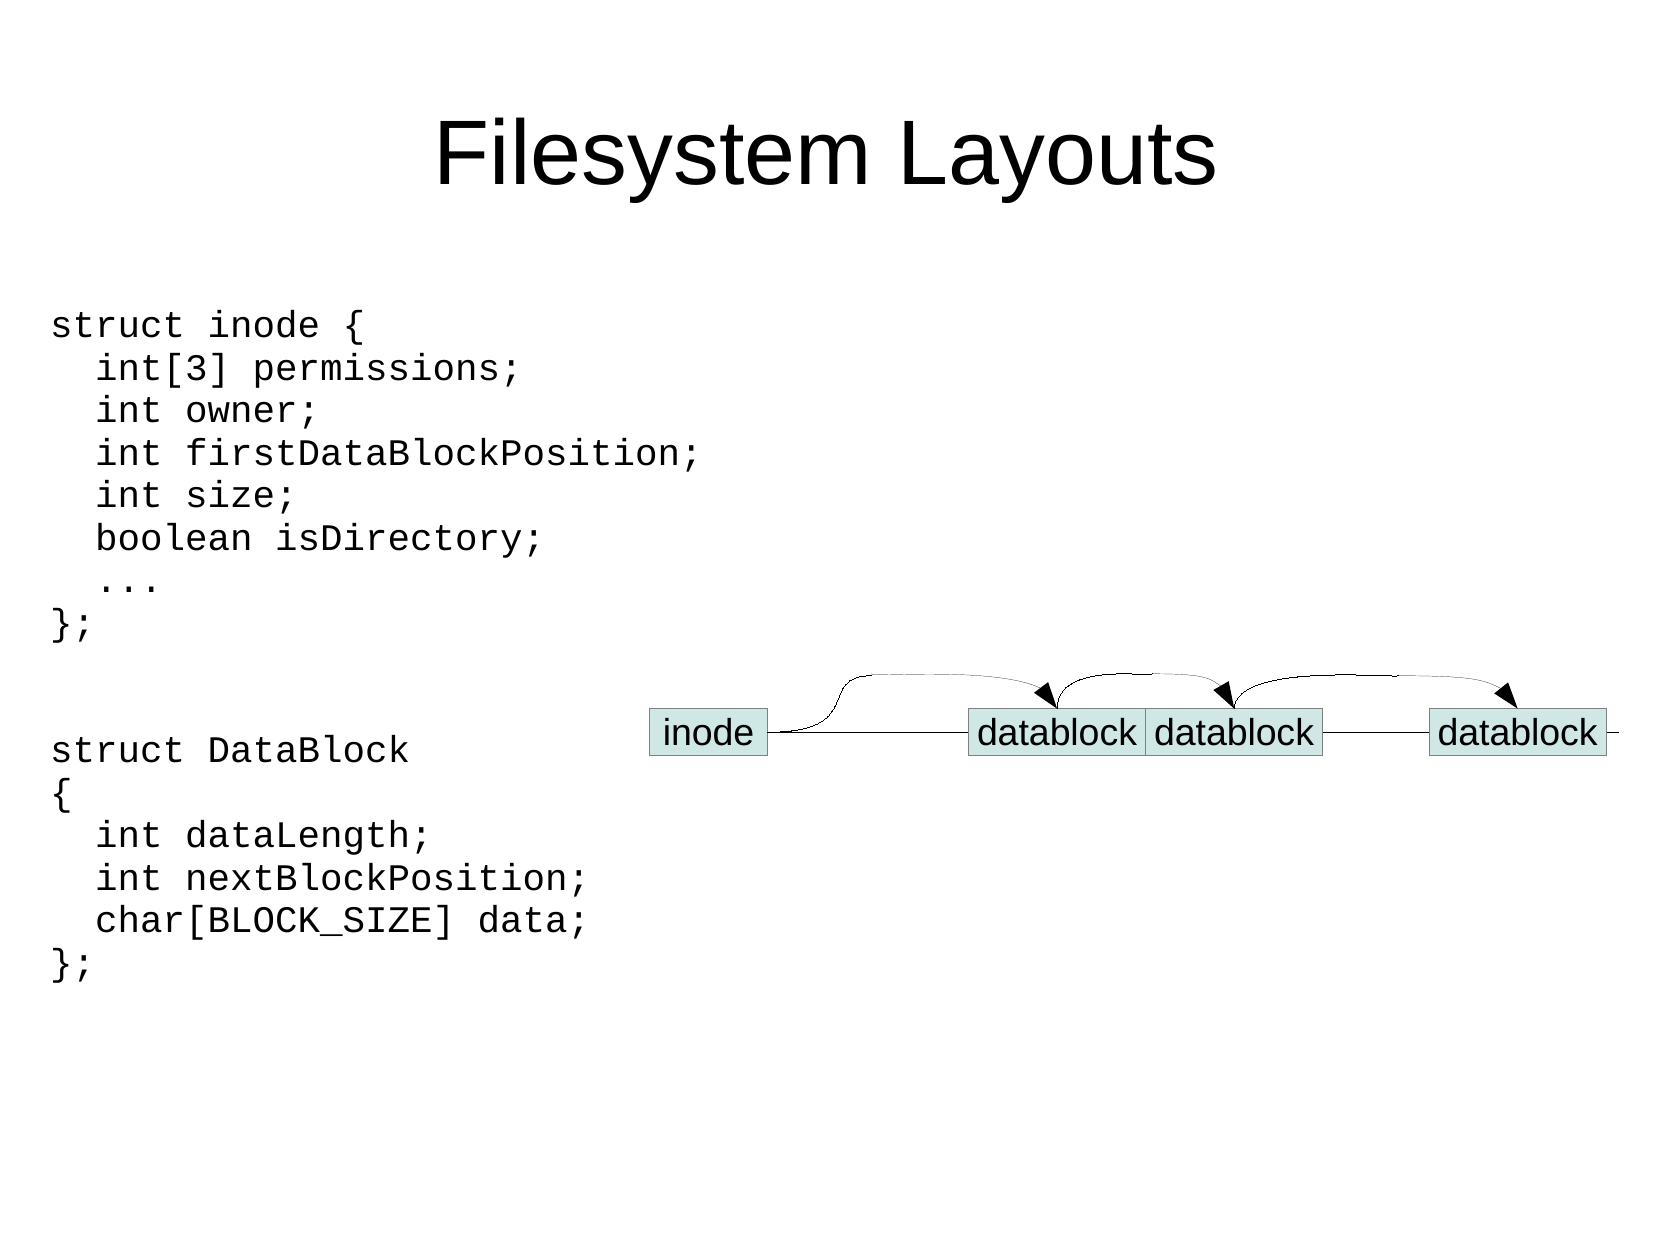

# Filesystem Layouts
struct inode {
 int[3] permissions;
 int owner;
 int firstDataBlockPosition;
 int size;
 boolean isDirectory;
 ...
};
struct DataBlock
{
 int dataLength;
 int nextBlockPosition;
 char[BLOCK_SIZE] data;
};
inode
datablock
datablock
datablock